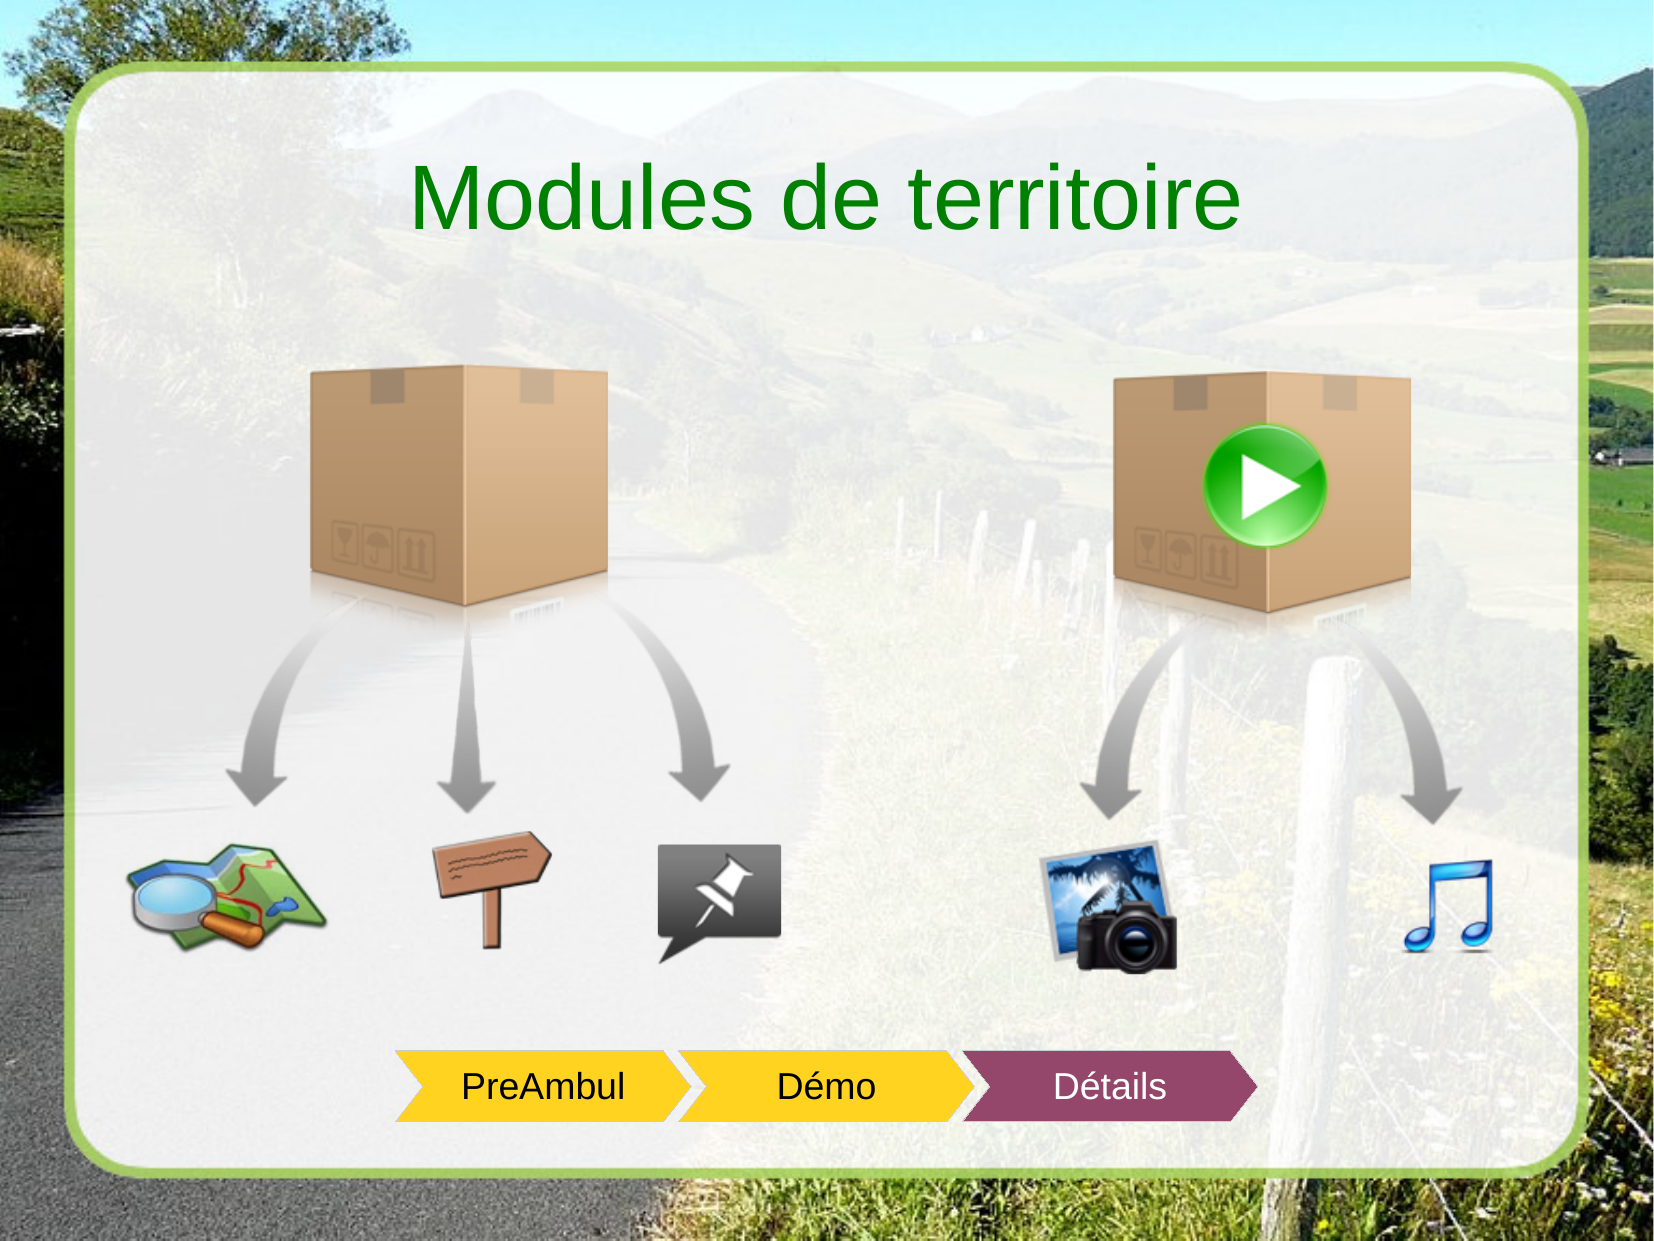

# Modules de territoire
PreAmbul
Démo
Détails